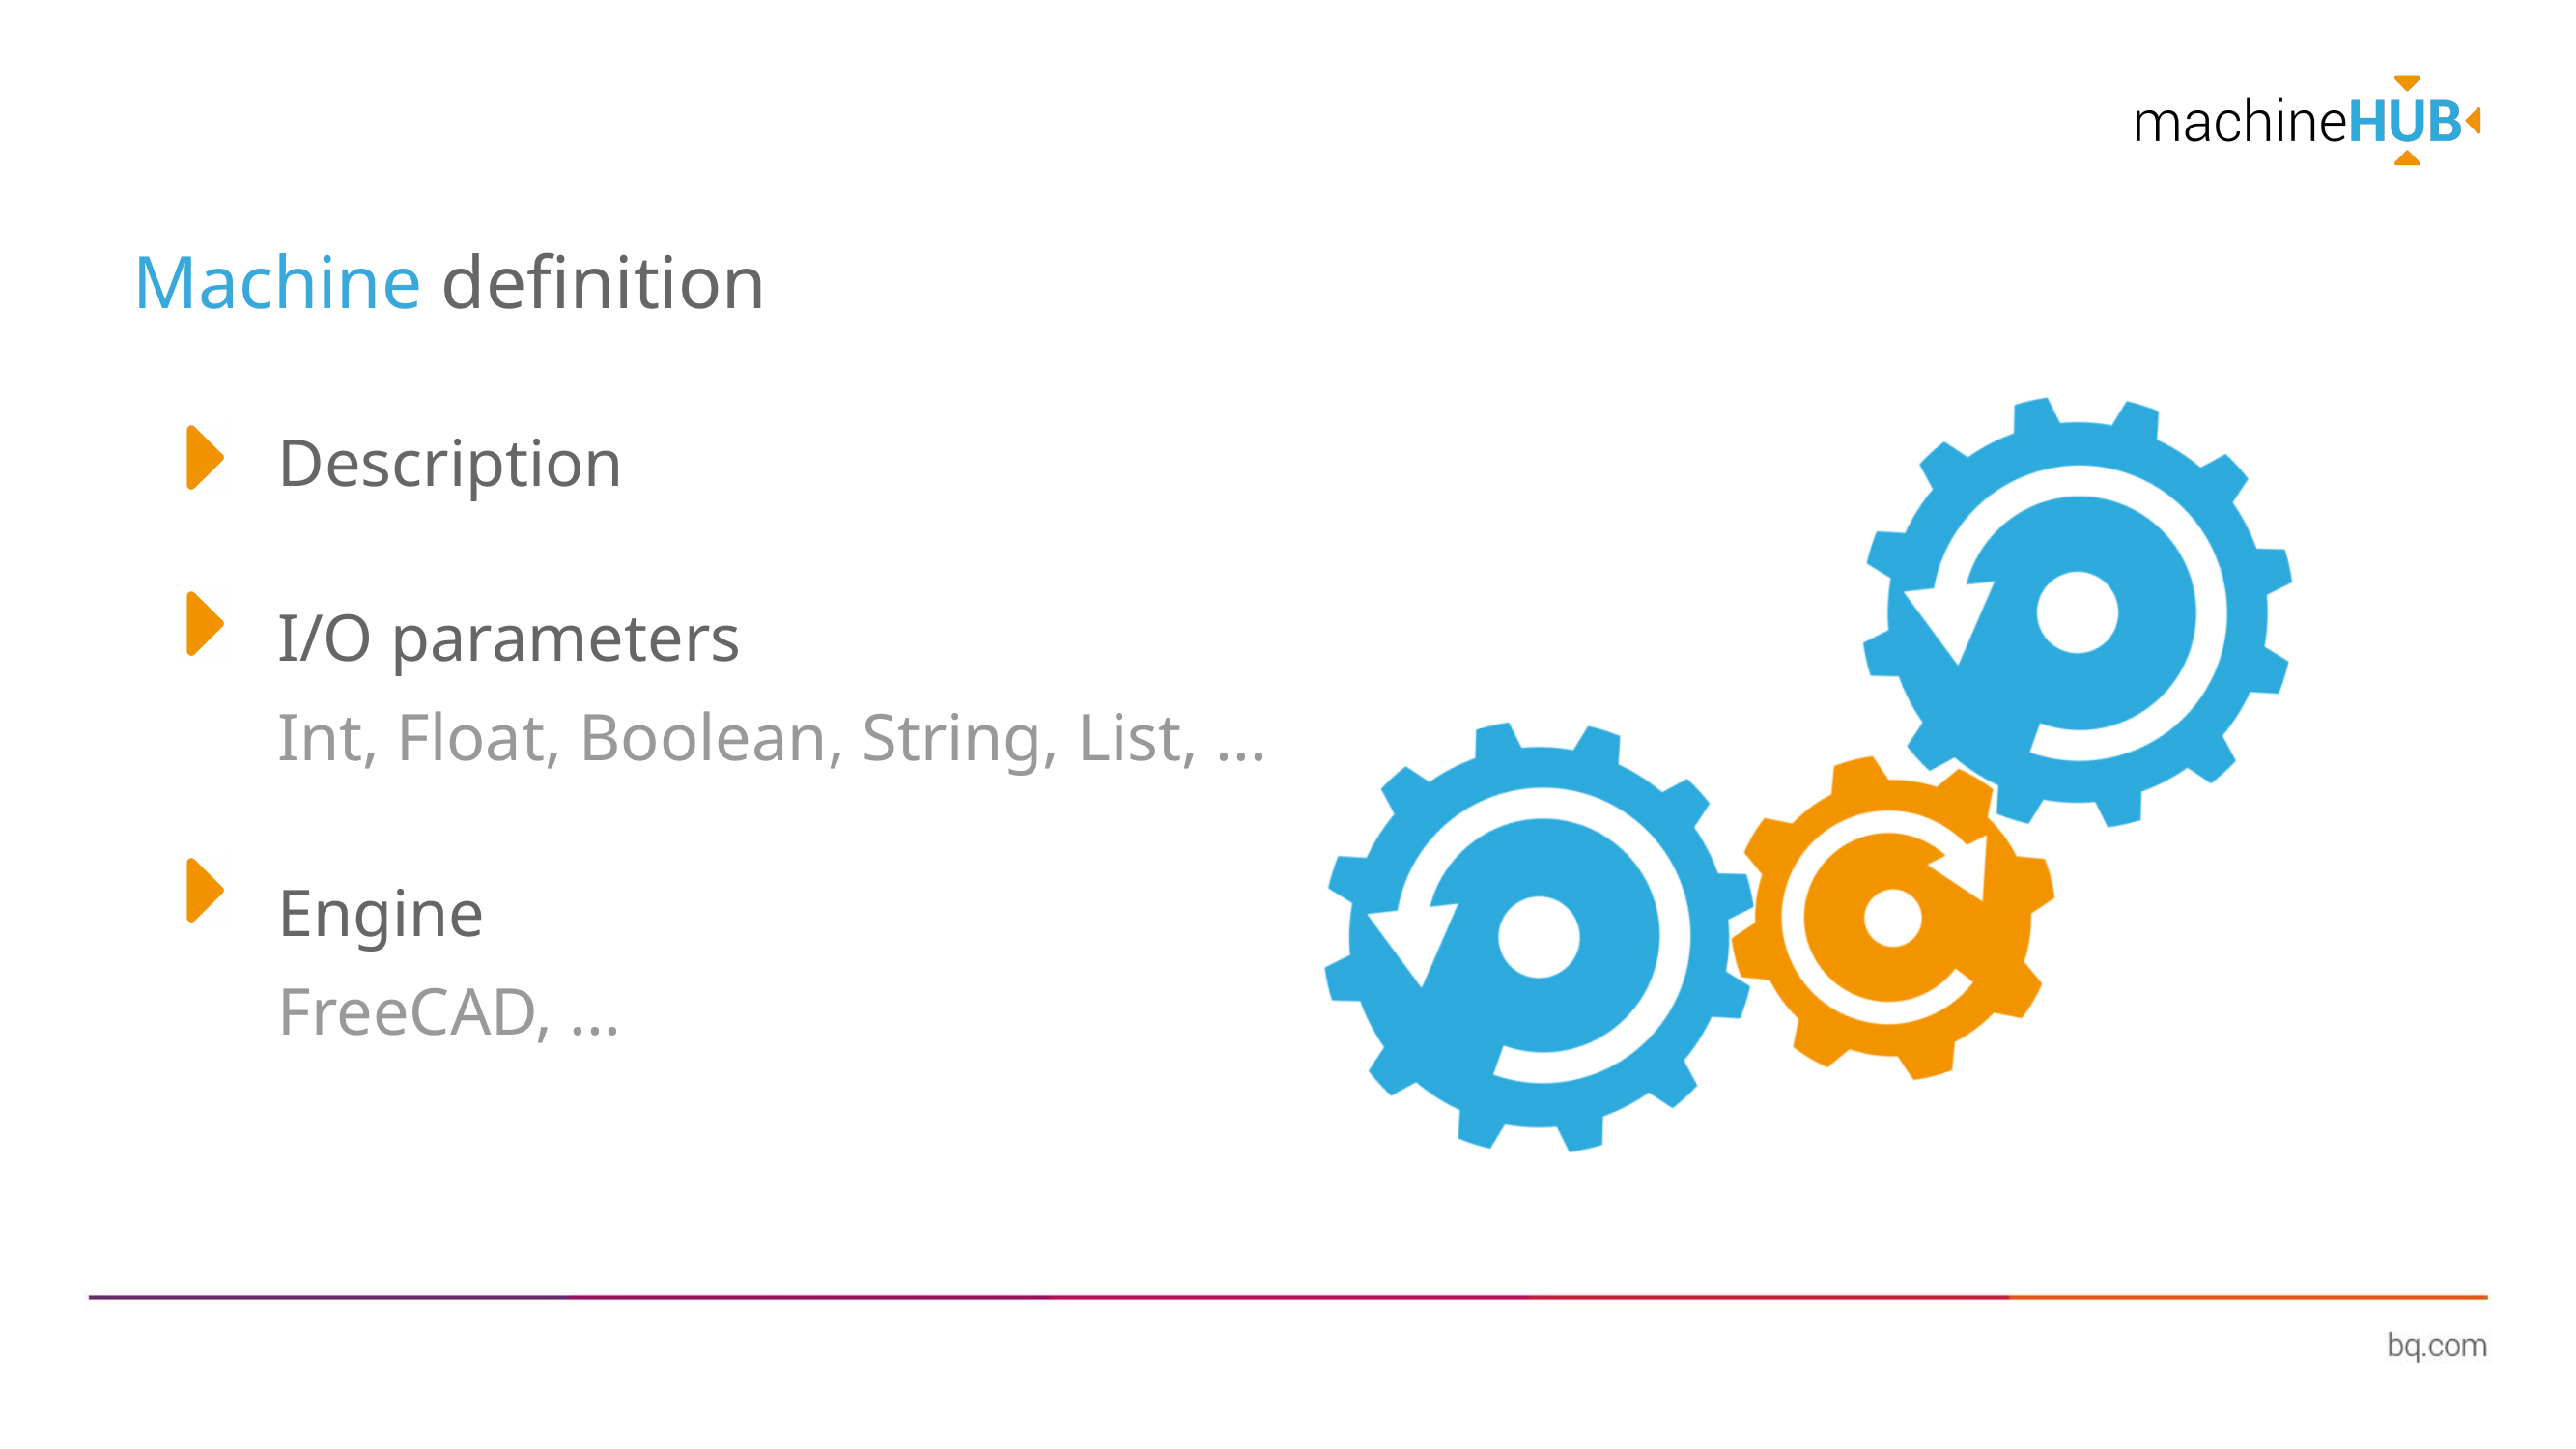

Machine definition
		Description
		I/O parameters
		Int, Float, Boolean, String, List, ...
		Engine
		FreeCAD, ...